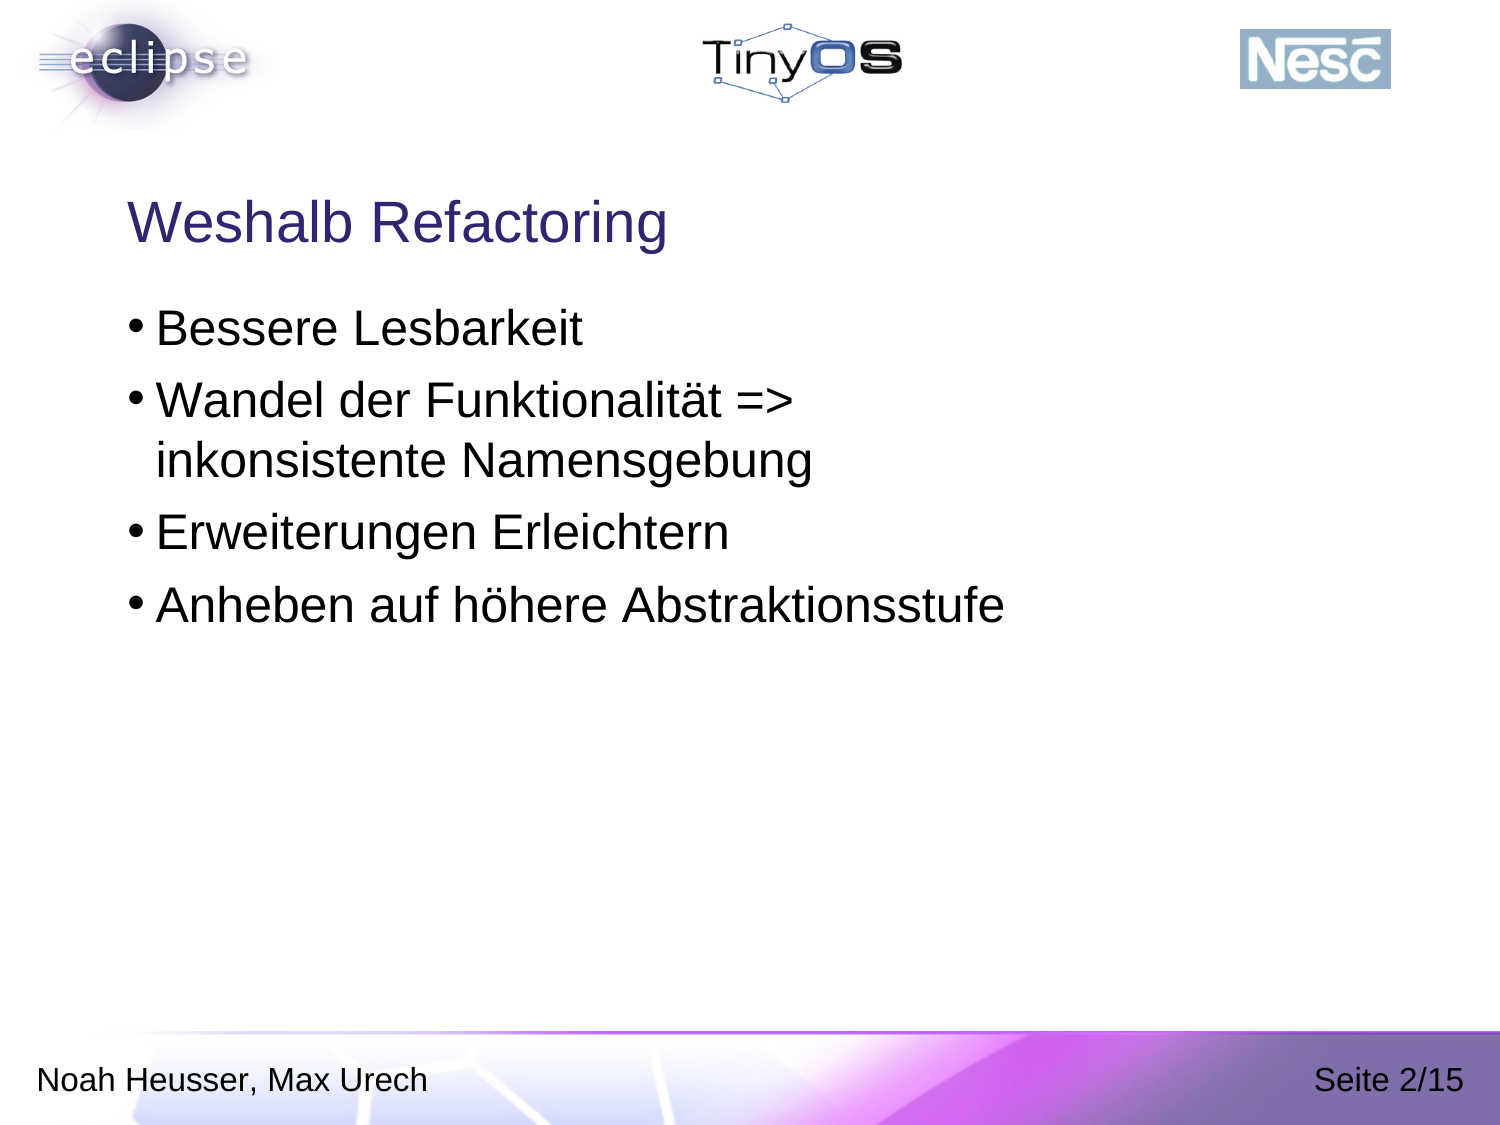

# Weshalb Refactoring
Bessere Lesbarkeit
Wandel der Funktionalität =>
inkonsistente Namensgebung
Erweiterungen Erleichtern
Anheben auf höhere Abstraktionsstufe